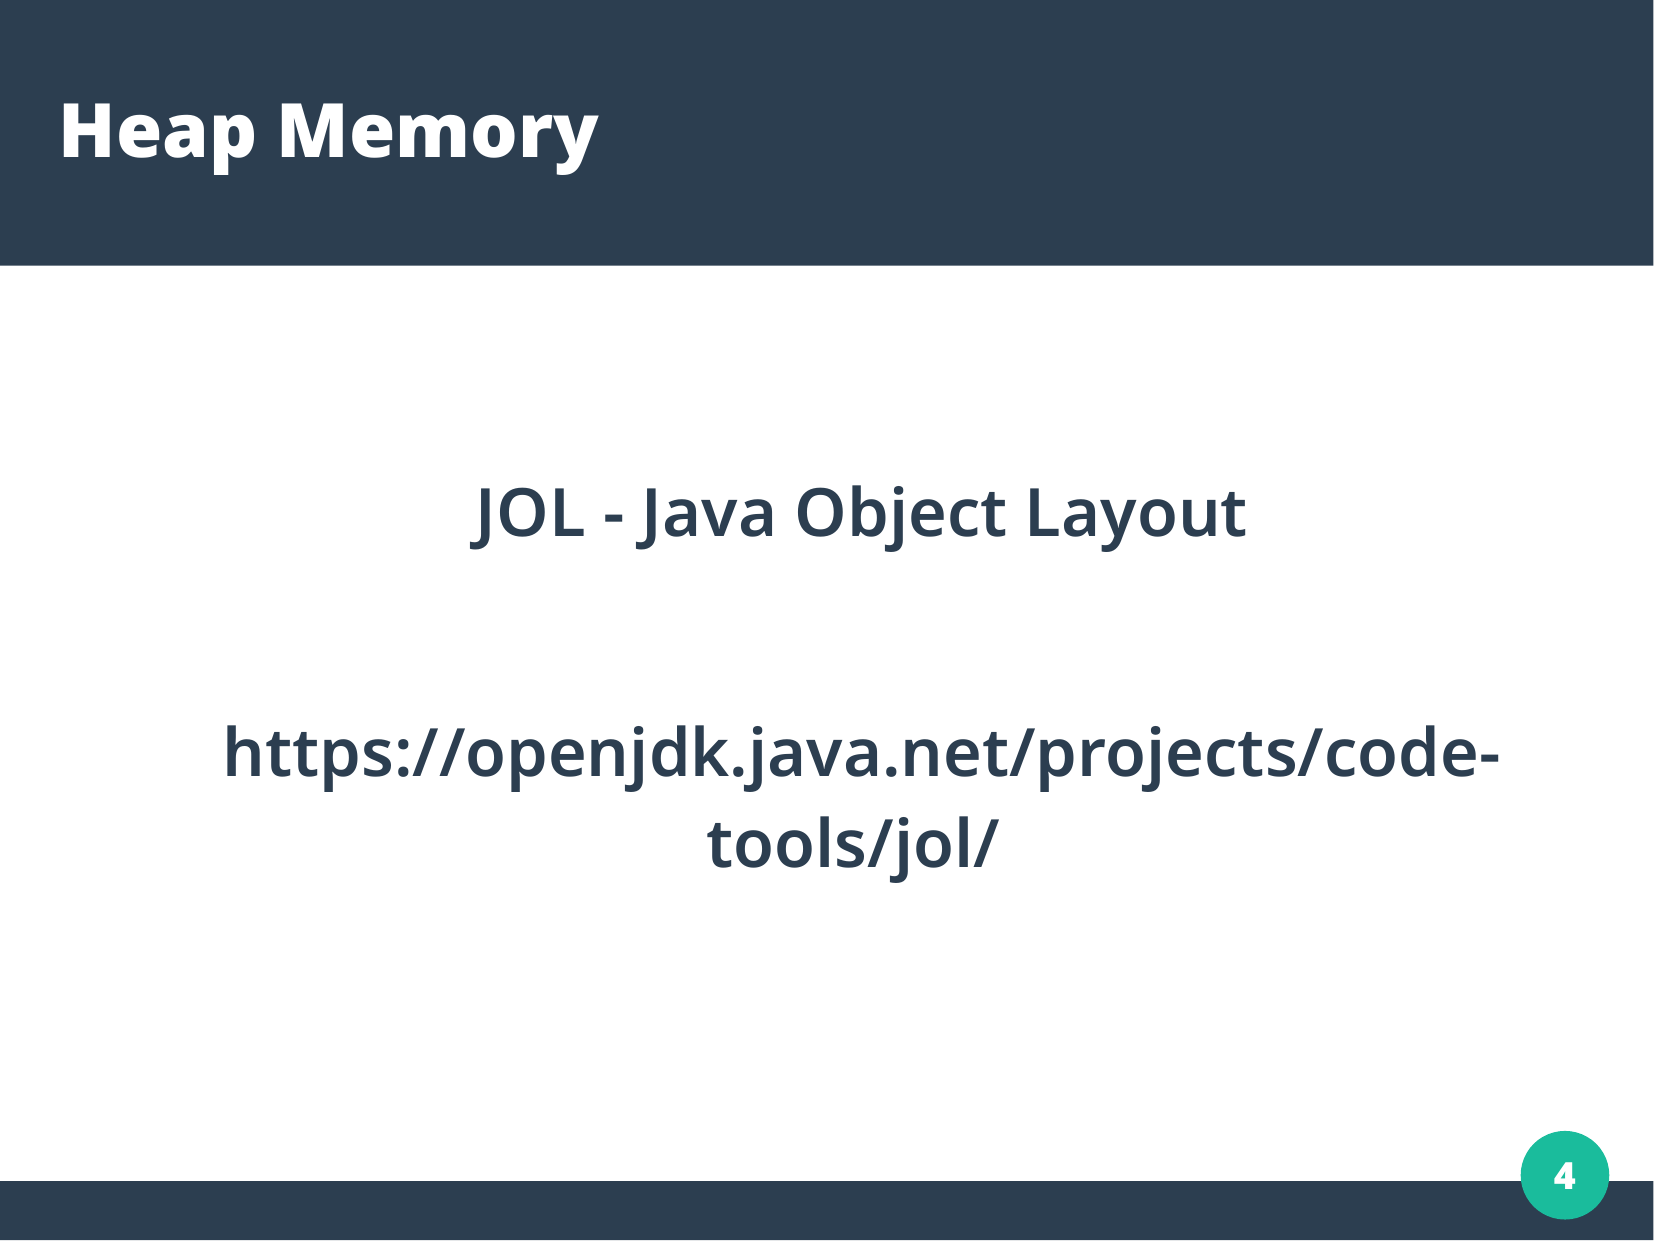

# Heap Memory
JOL - Java Object Layout
https://openjdk.java.net/projects/code-tools/jol/
4